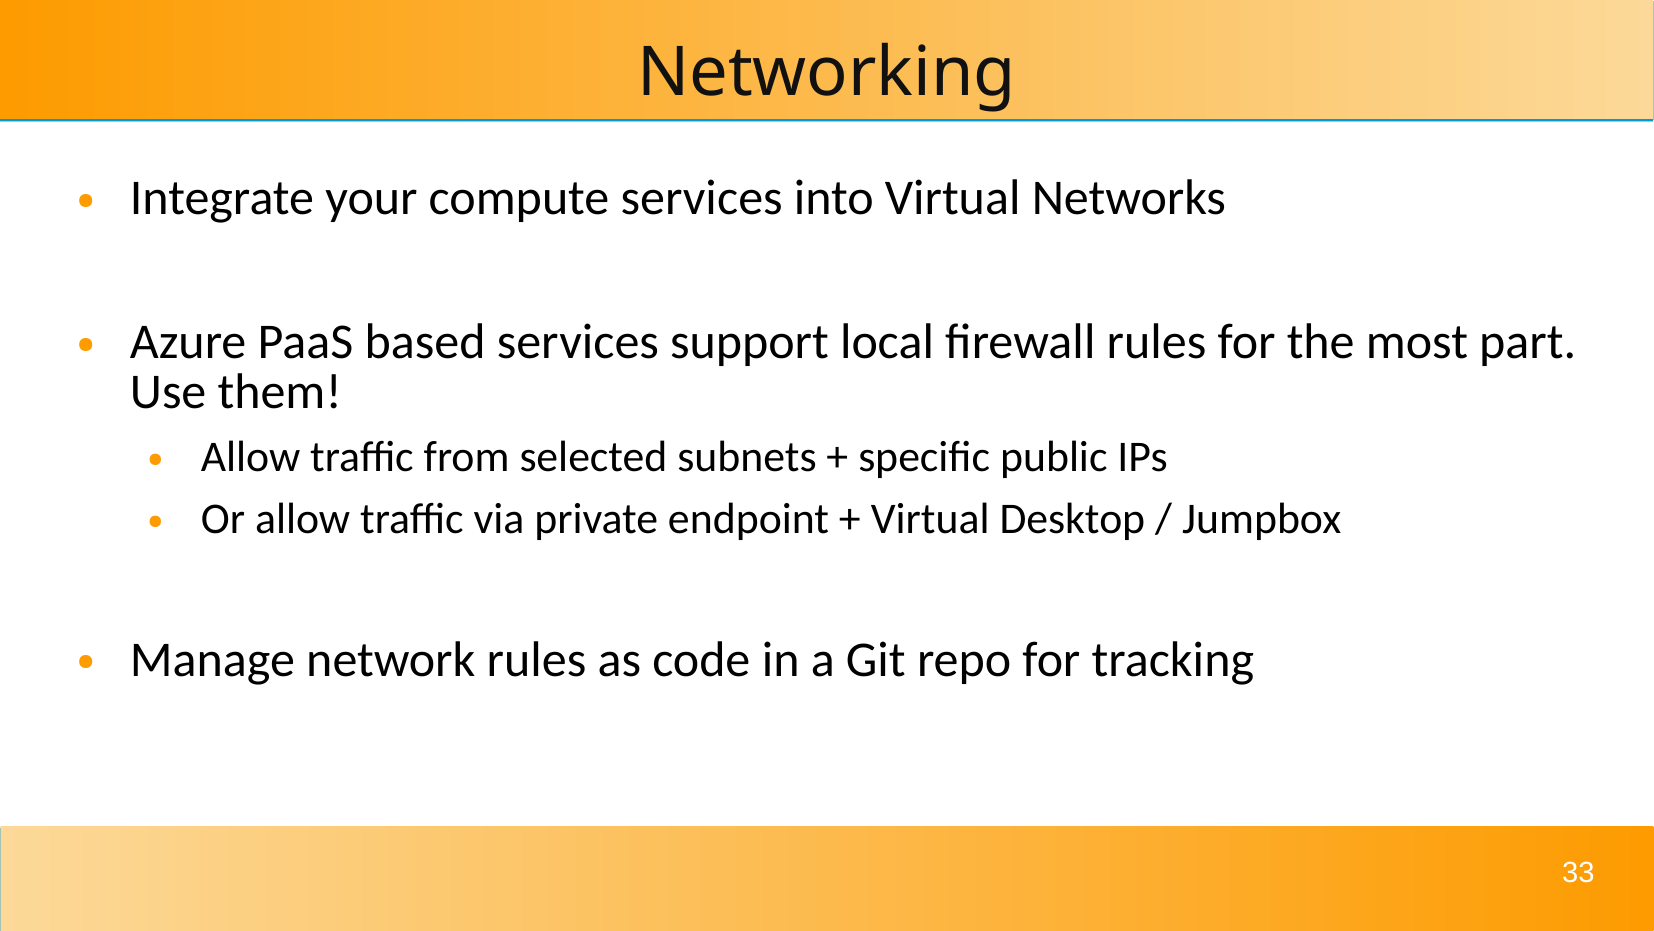

# Networking
Integrate your compute services into Virtual Networks
Azure PaaS based services support local firewall rules for the most part. Use them!
Allow traffic from selected subnets + specific public IPs
Or allow traffic via private endpoint + Virtual Desktop / Jumpbox
Manage network rules as code in a Git repo for tracking
33